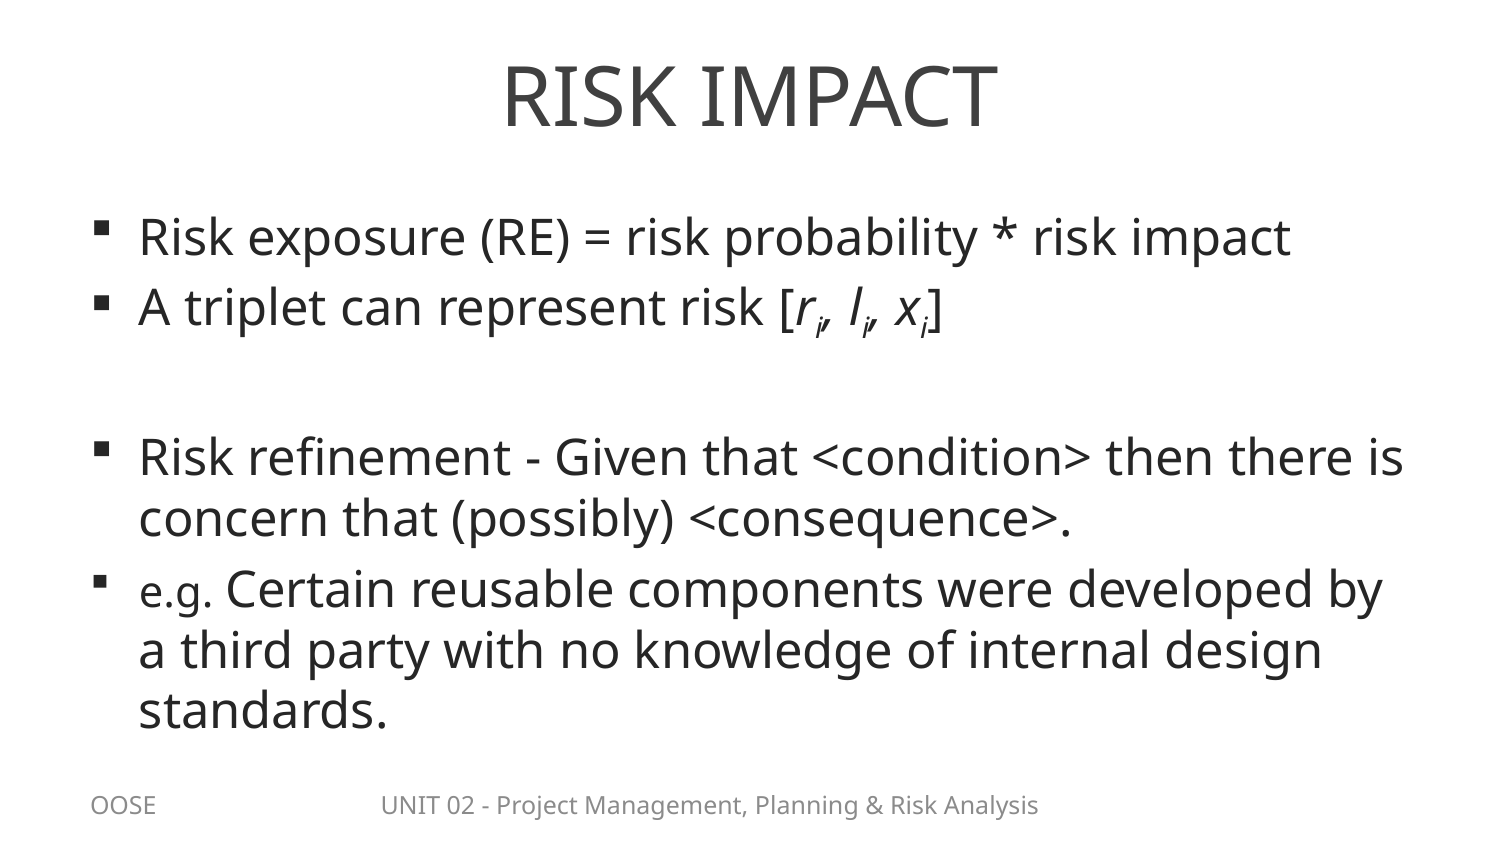

# Risk impact
Risk exposure (RE) = risk probability * risk impact
A triplet can represent risk [ri, li, xi]
Risk refinement - Given that <condition> then there is concern that (possibly) <consequence>.
e.g. Certain reusable components were developed by a third party with no knowledge of internal design standards.
OOSE
UNIT 02 - Project Management, Planning & Risk Analysis